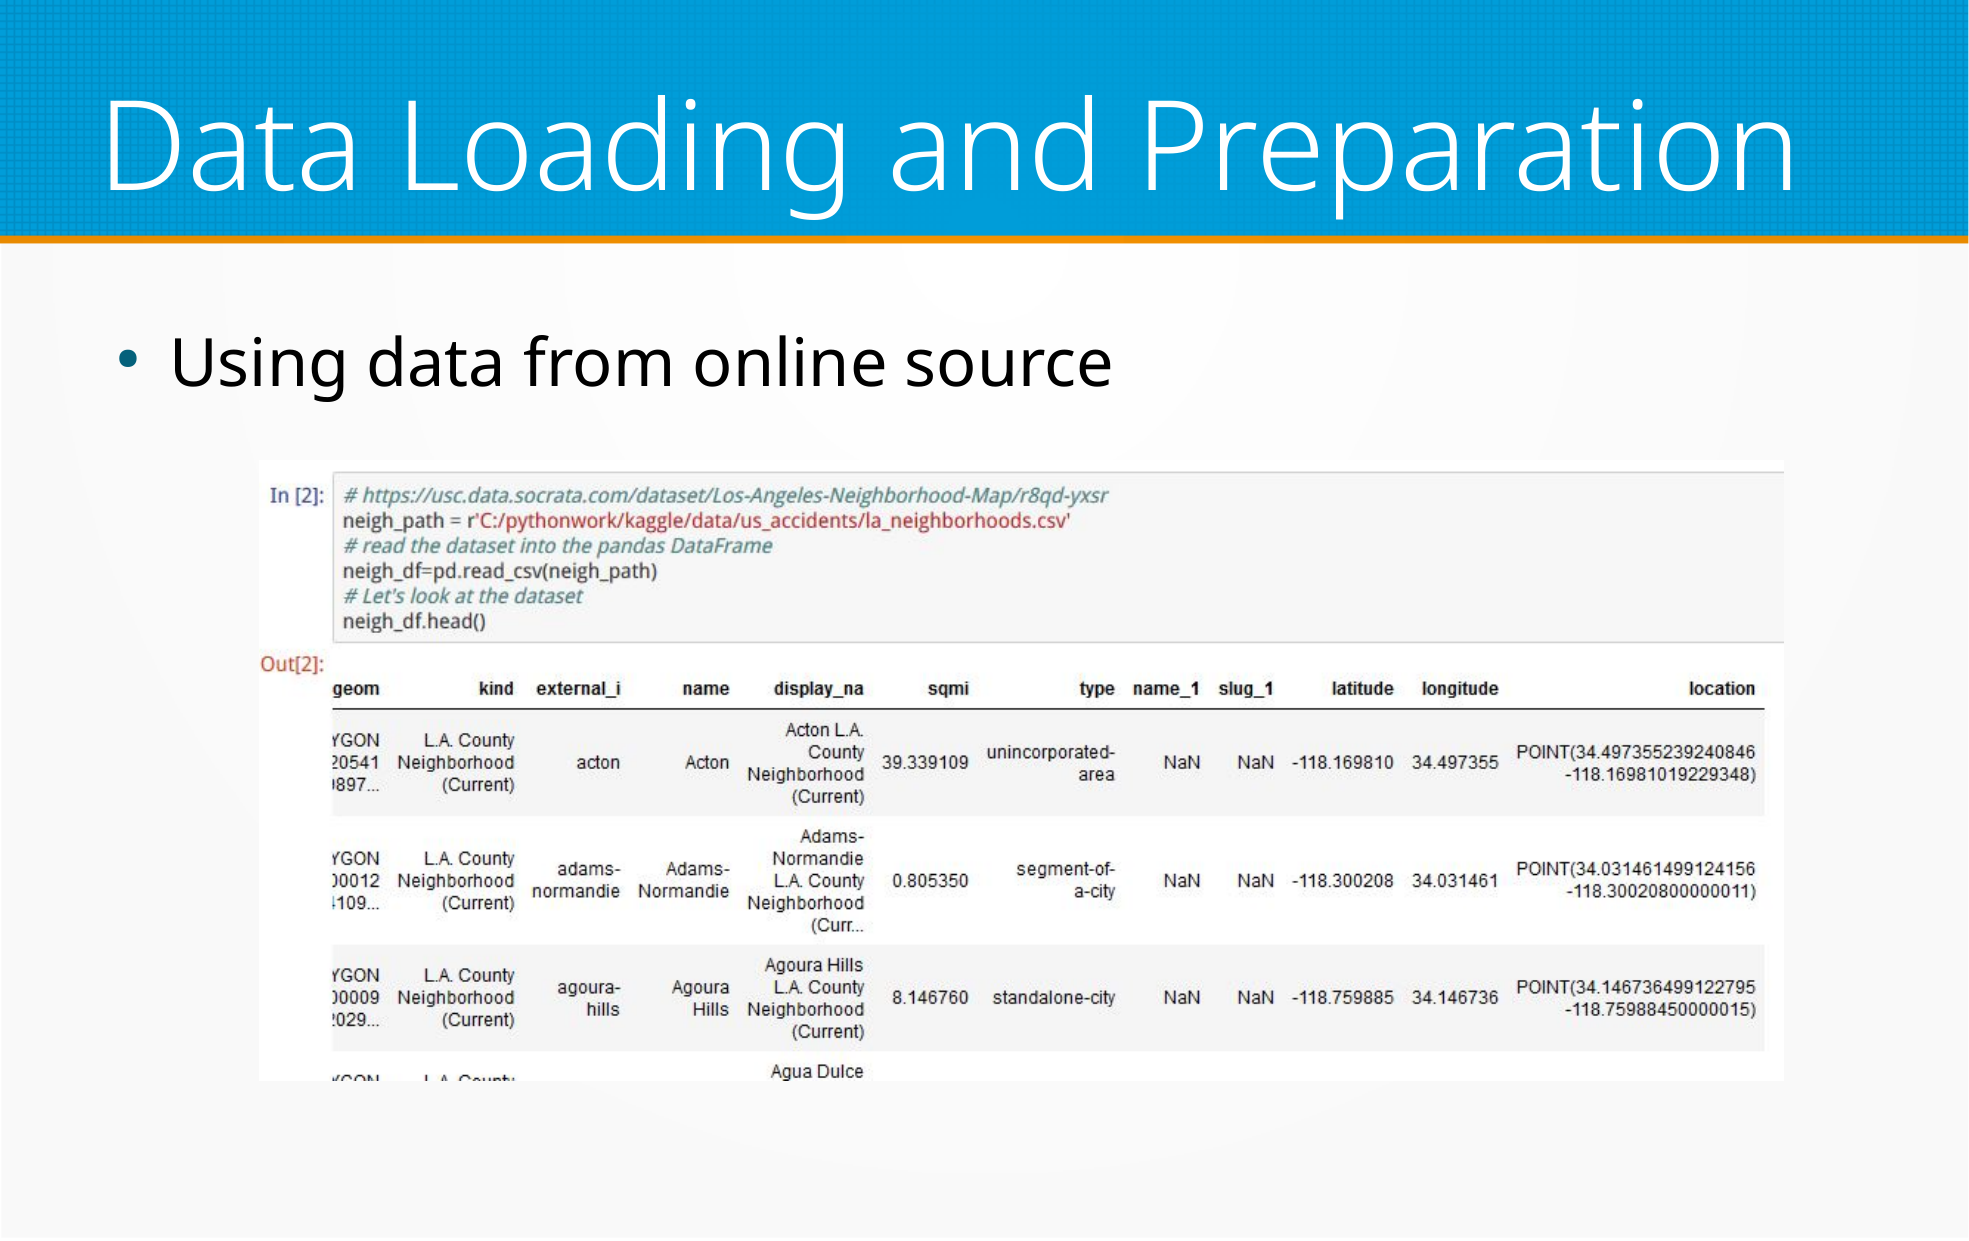

Data Loading and Preparation
# Using data from online source